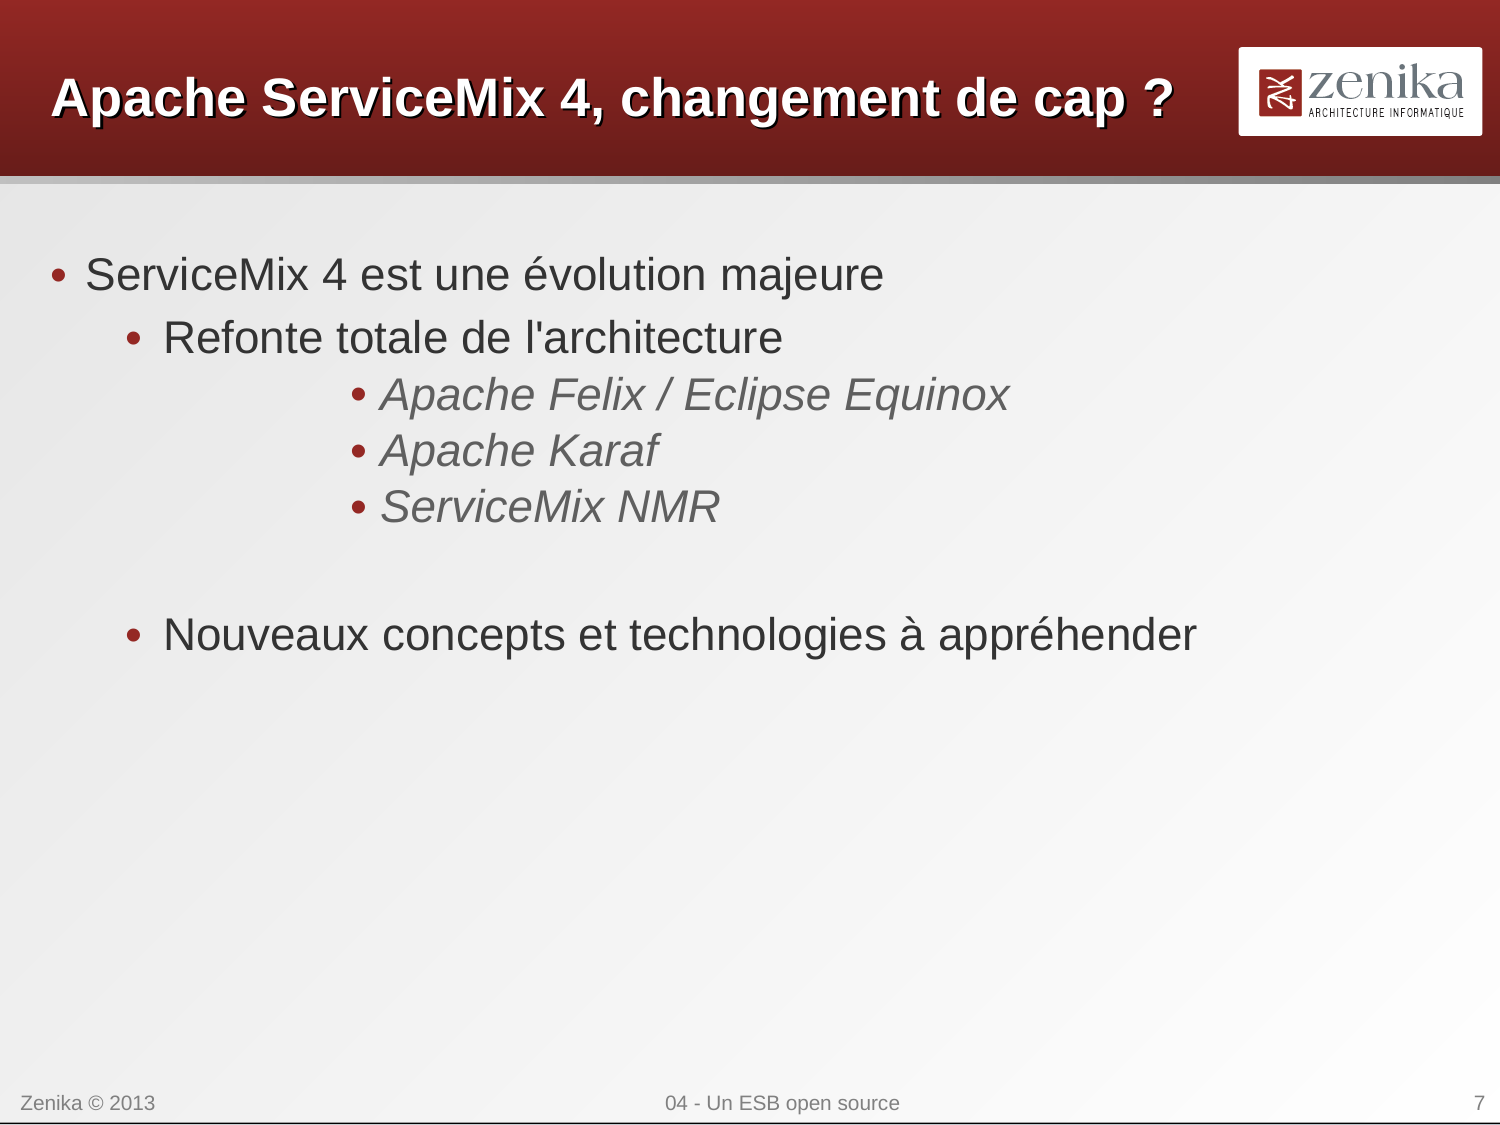

# Apache ServiceMix 4, changement de cap ?
ServiceMix 4 est une évolution majeure
Refonte totale de l'architecture
 Apache Felix / Eclipse Equinox
 Apache Karaf
 ServiceMix NMR
Nouveaux concepts et technologies à appréhender